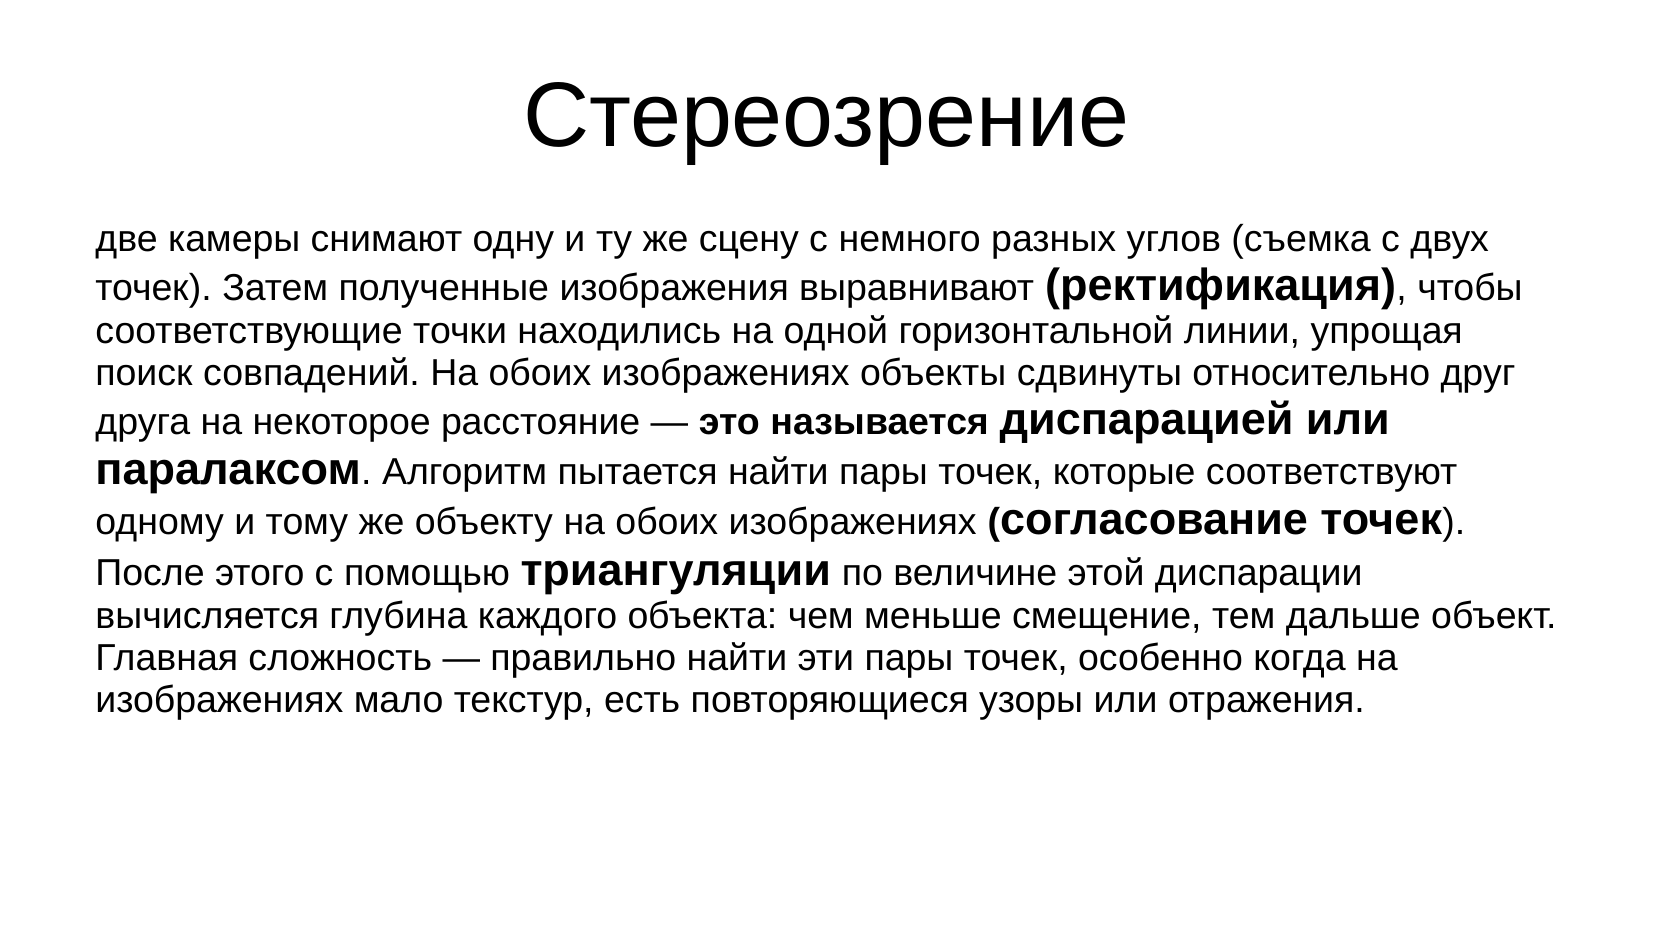

# Стереозрение
две камеры снимают одну и ту же сцену с немного разных углов (съемка с двух точек). Затем полученные изображения выравнивают (ректификация), чтобы соответствующие точки находились на одной горизонтальной линии, упрощая поиск совпадений. На обоих изображениях объекты сдвинуты относительно друг друга на некоторое расстояние — это называется диспарацией или паралаксом. Алгоритм пытается найти пары точек, которые соответствуют одному и тому же объекту на обоих изображениях (согласование точек). После этого с помощью триангуляции по величине этой диспарации вычисляется глубина каждого объекта: чем меньше смещение, тем дальше объект. Главная сложность — правильно найти эти пары точек, особенно когда на изображениях мало текстур, есть повторяющиеся узоры или отражения.